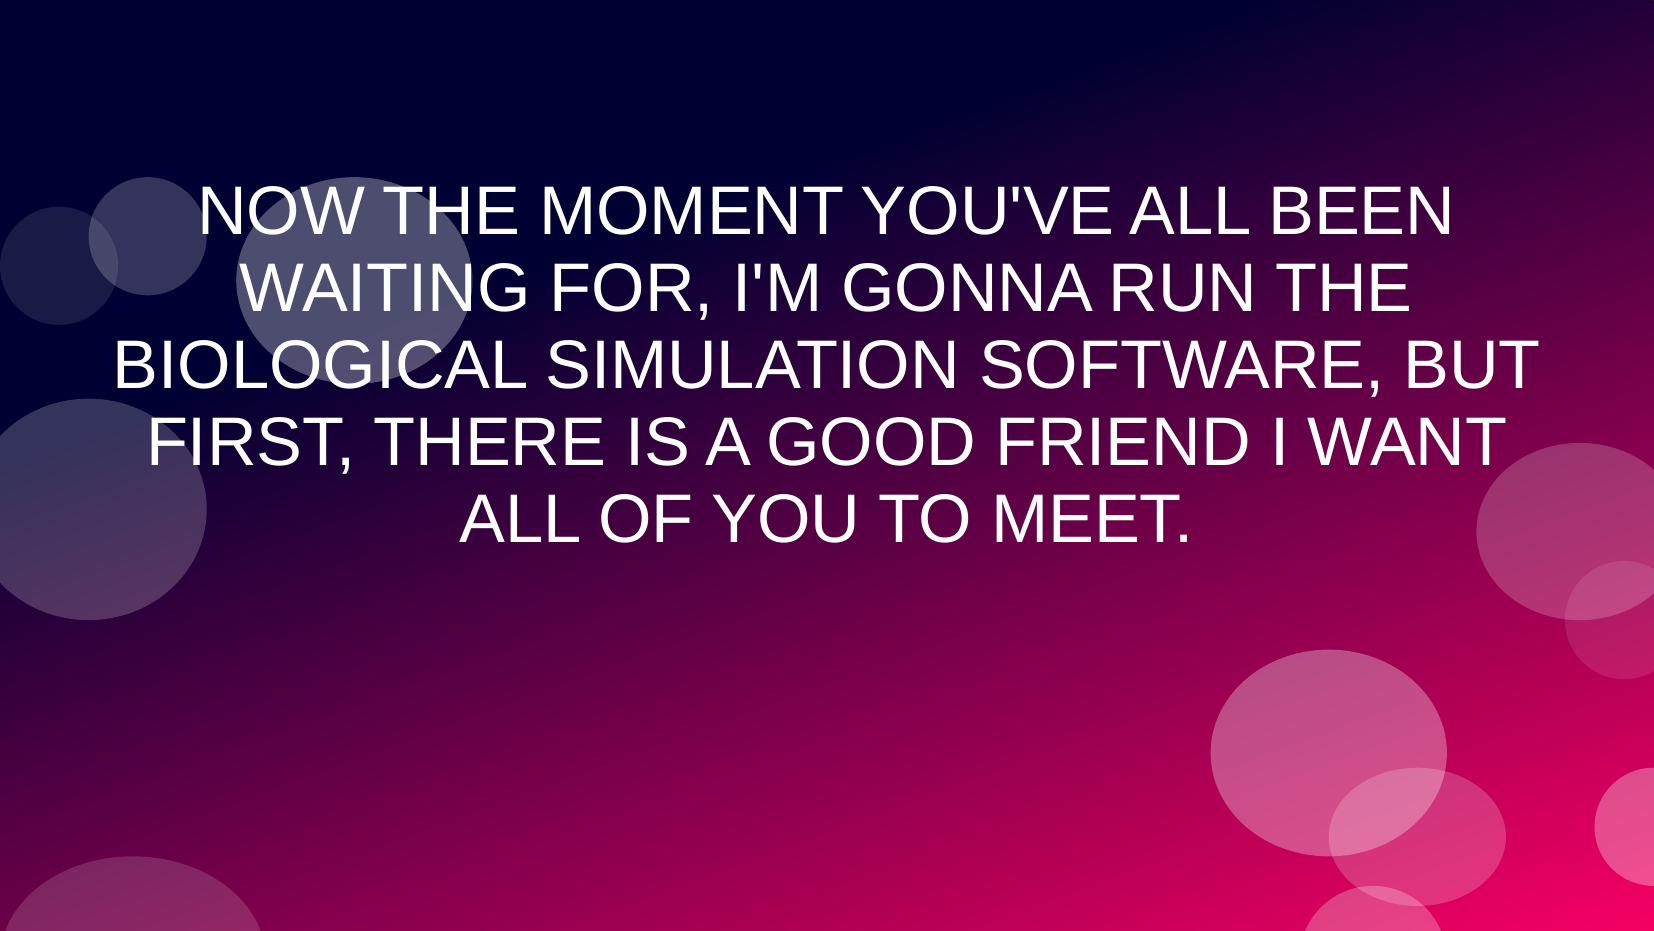

# NOW THE MOMENT YOU'VE ALL BEEN WAITING FOR, I'M GONNA RUN THE BIOLOGICAL SIMULATION SOFTWARE, BUT FIRST, THERE IS A GOOD FRIEND I WANT ALL OF YOU TO MEET.